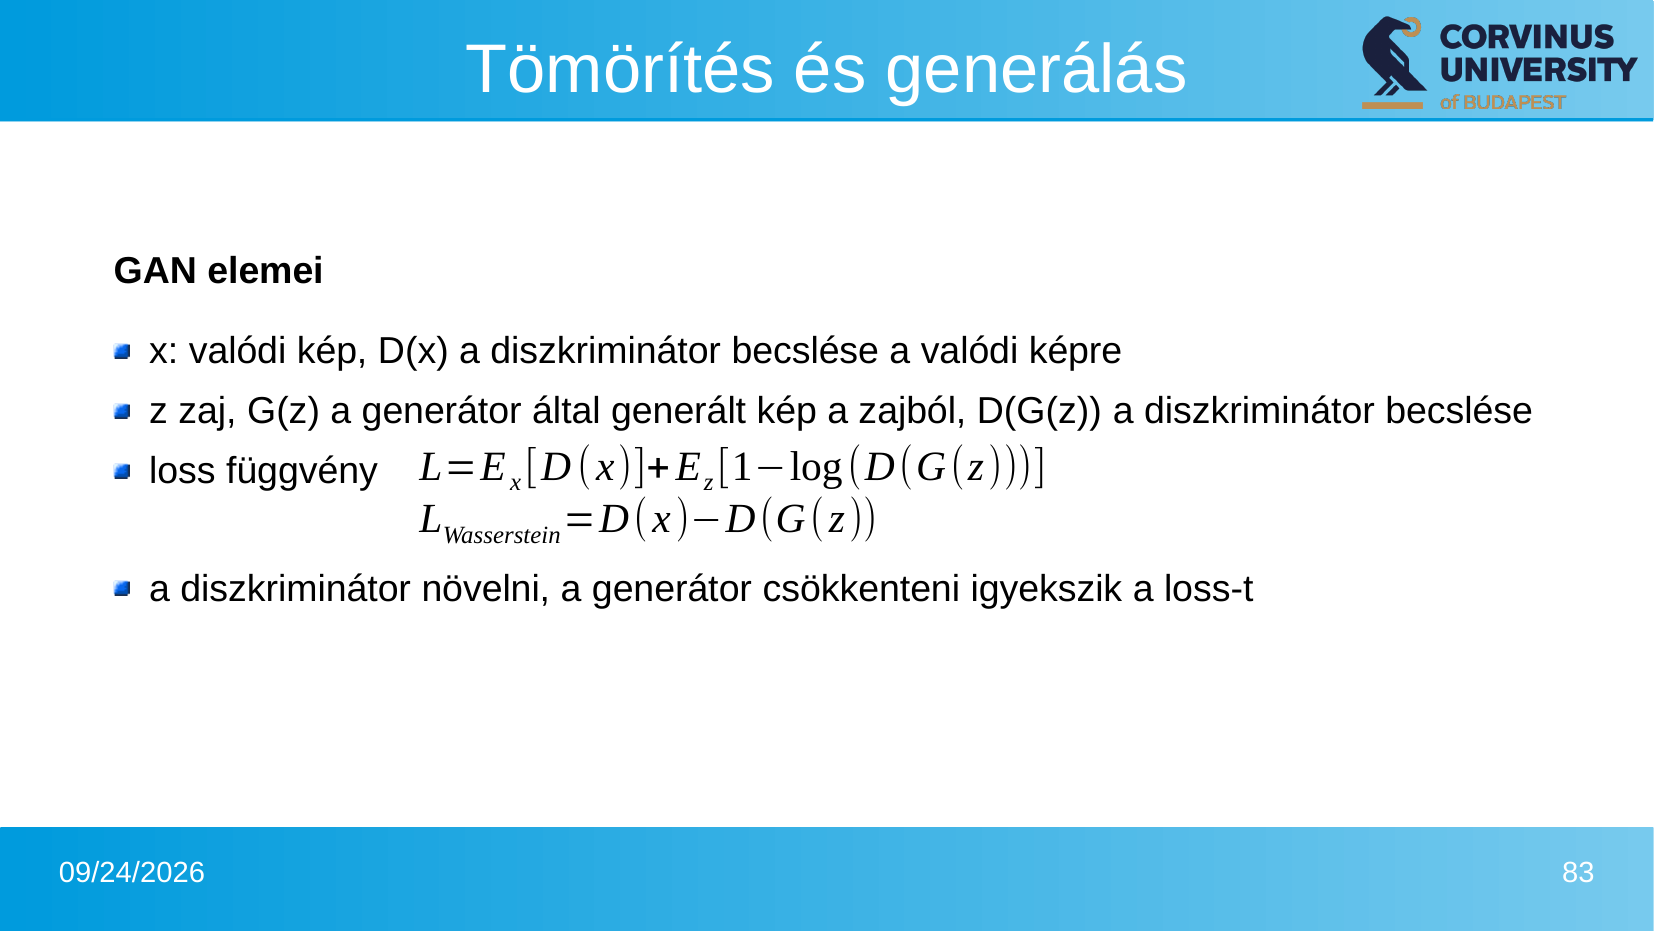

# Tömörítés és generálás
GAN elemei
x: valódi kép, D(x) a diszkriminátor becslése a valódi képre
z zaj, G(z) a generátor által generált kép a zajból, D(G(z)) a diszkriminátor becslése
loss függvény
a diszkriminátor növelni, a generátor csökkenteni igyekszik a loss-t
83